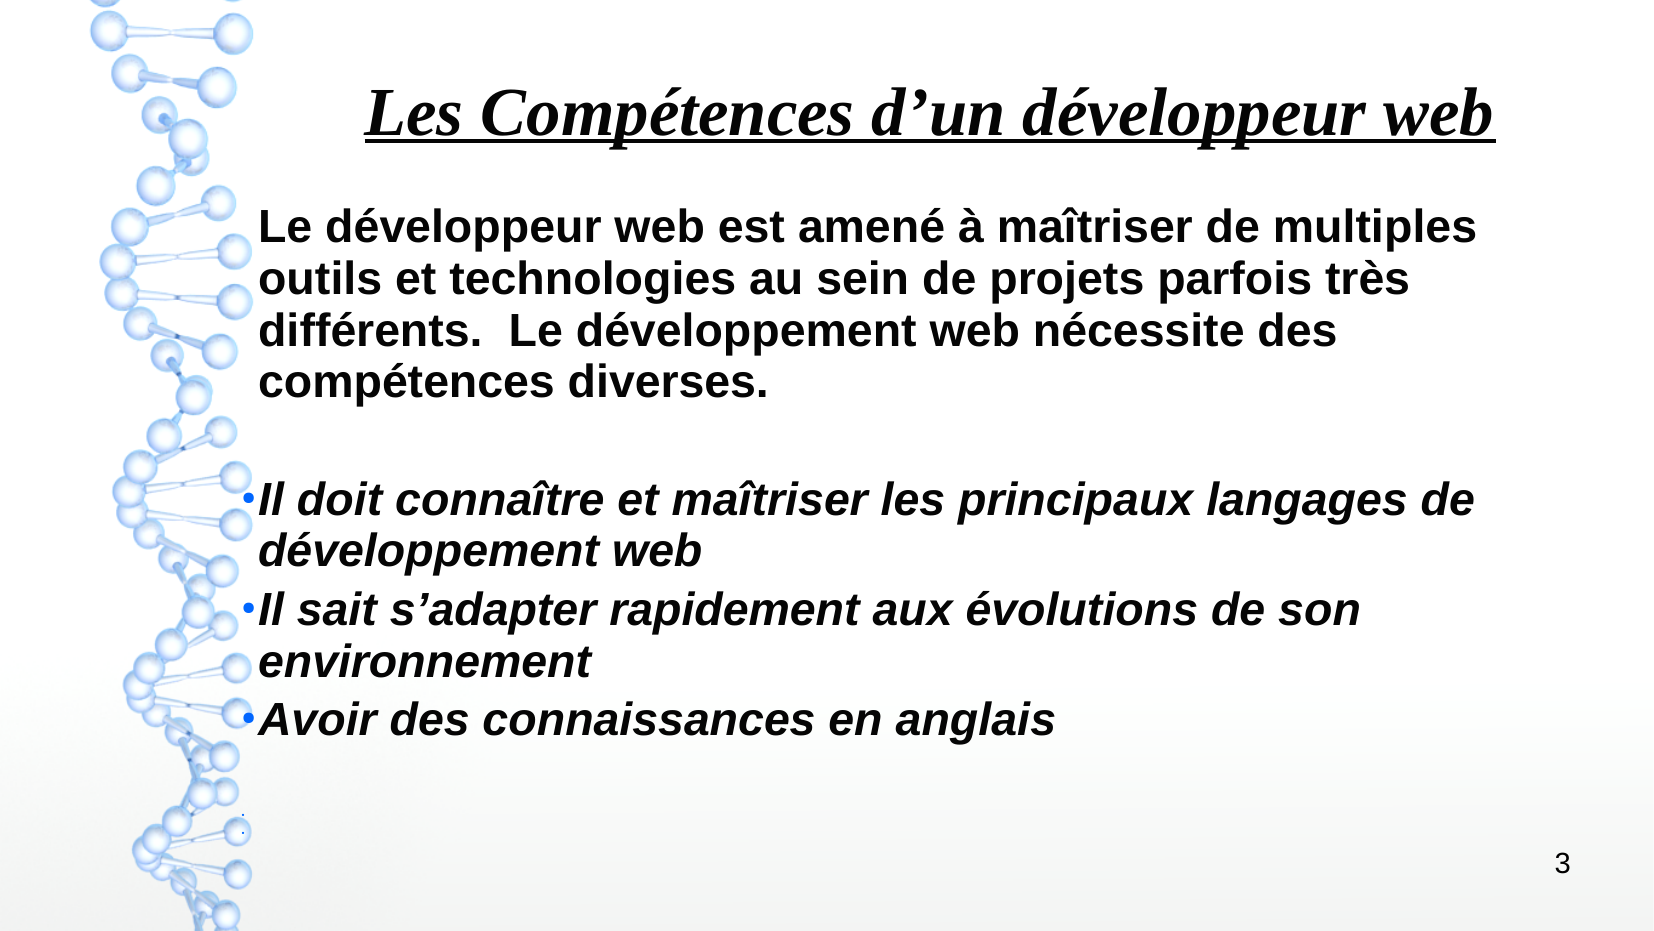

# Les Compétences d’un développeur web
Le développeur web est amené à maîtriser de multiples outils et technologies au sein de projets parfois très différents. Le développement web nécessite des compétences diverses.
Il doit connaître et maîtriser les principaux langages de développement web
Il sait s’adapter rapidement aux évolutions de son environnement
Avoir des connaissances en anglais
3